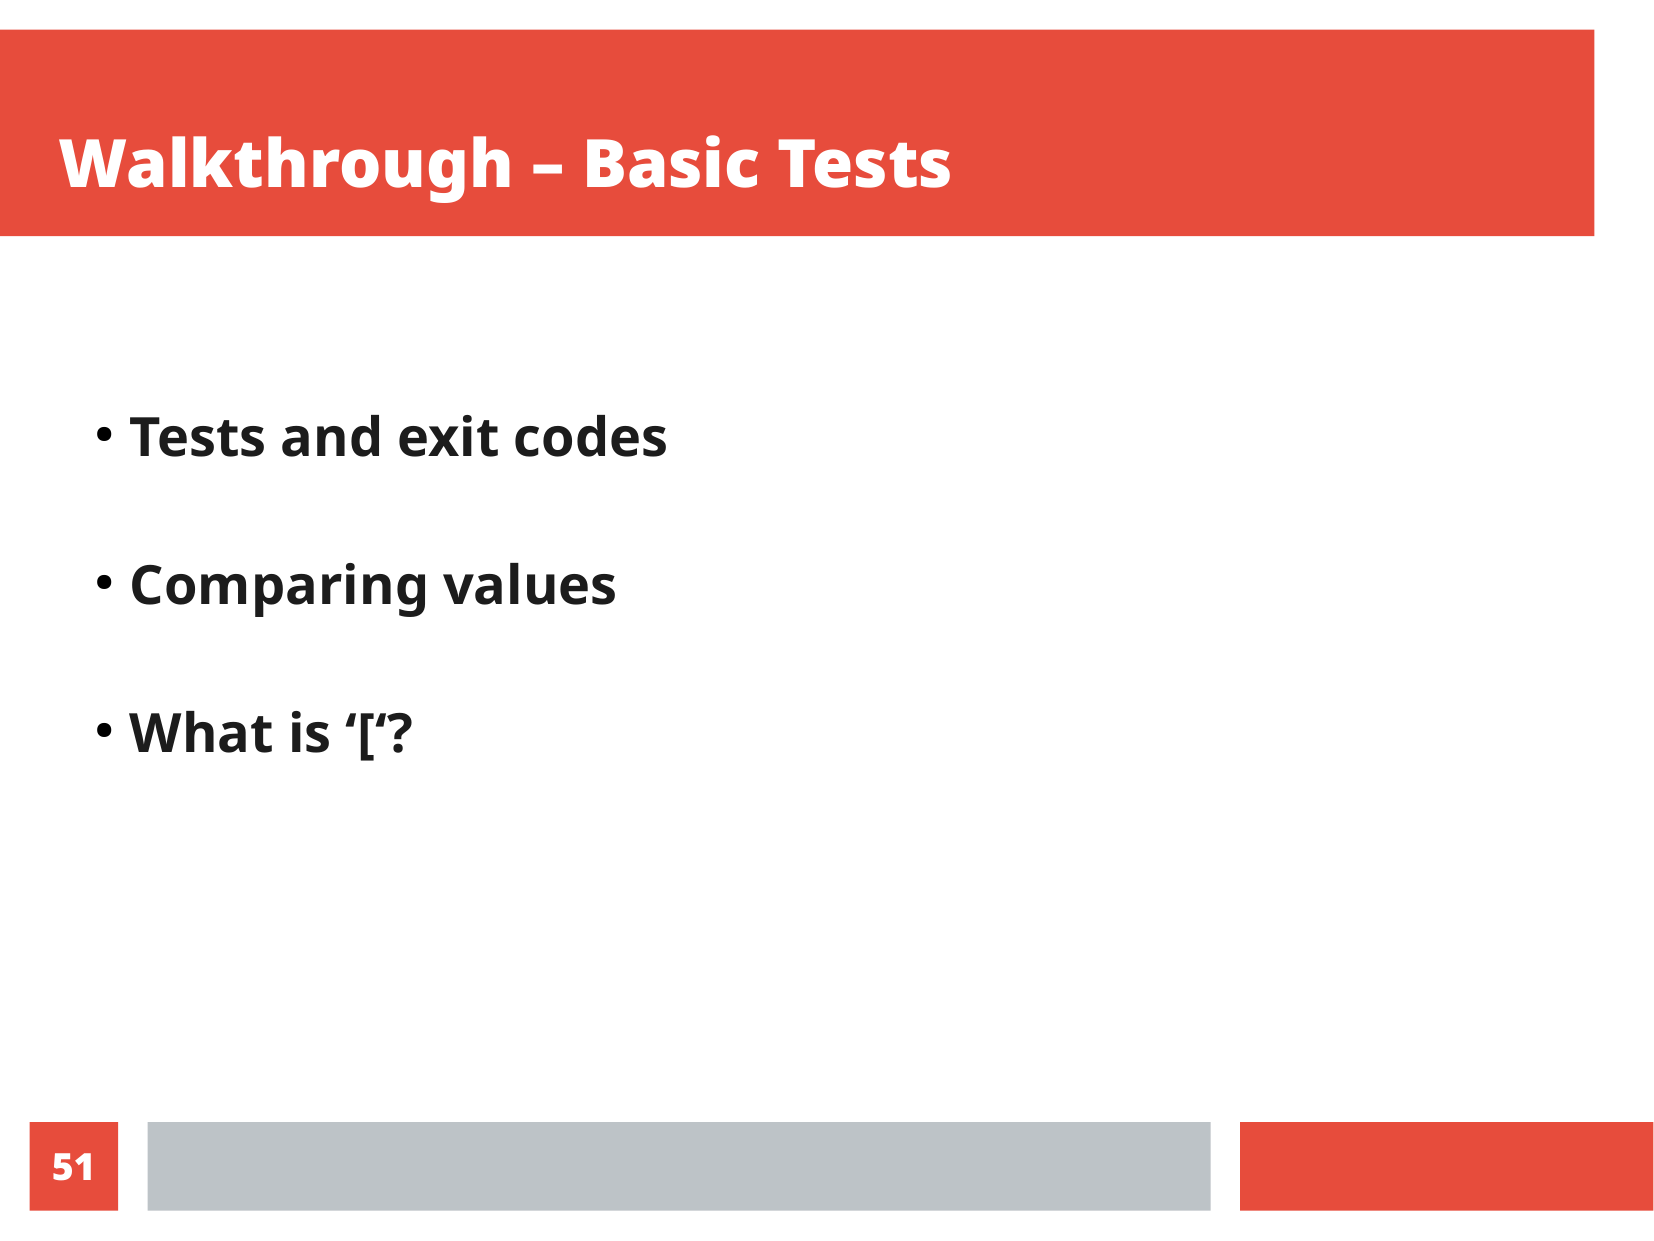

# Walkthrough – Basic Tests
Tests and exit codes
Comparing values
What is ‘[‘?
51